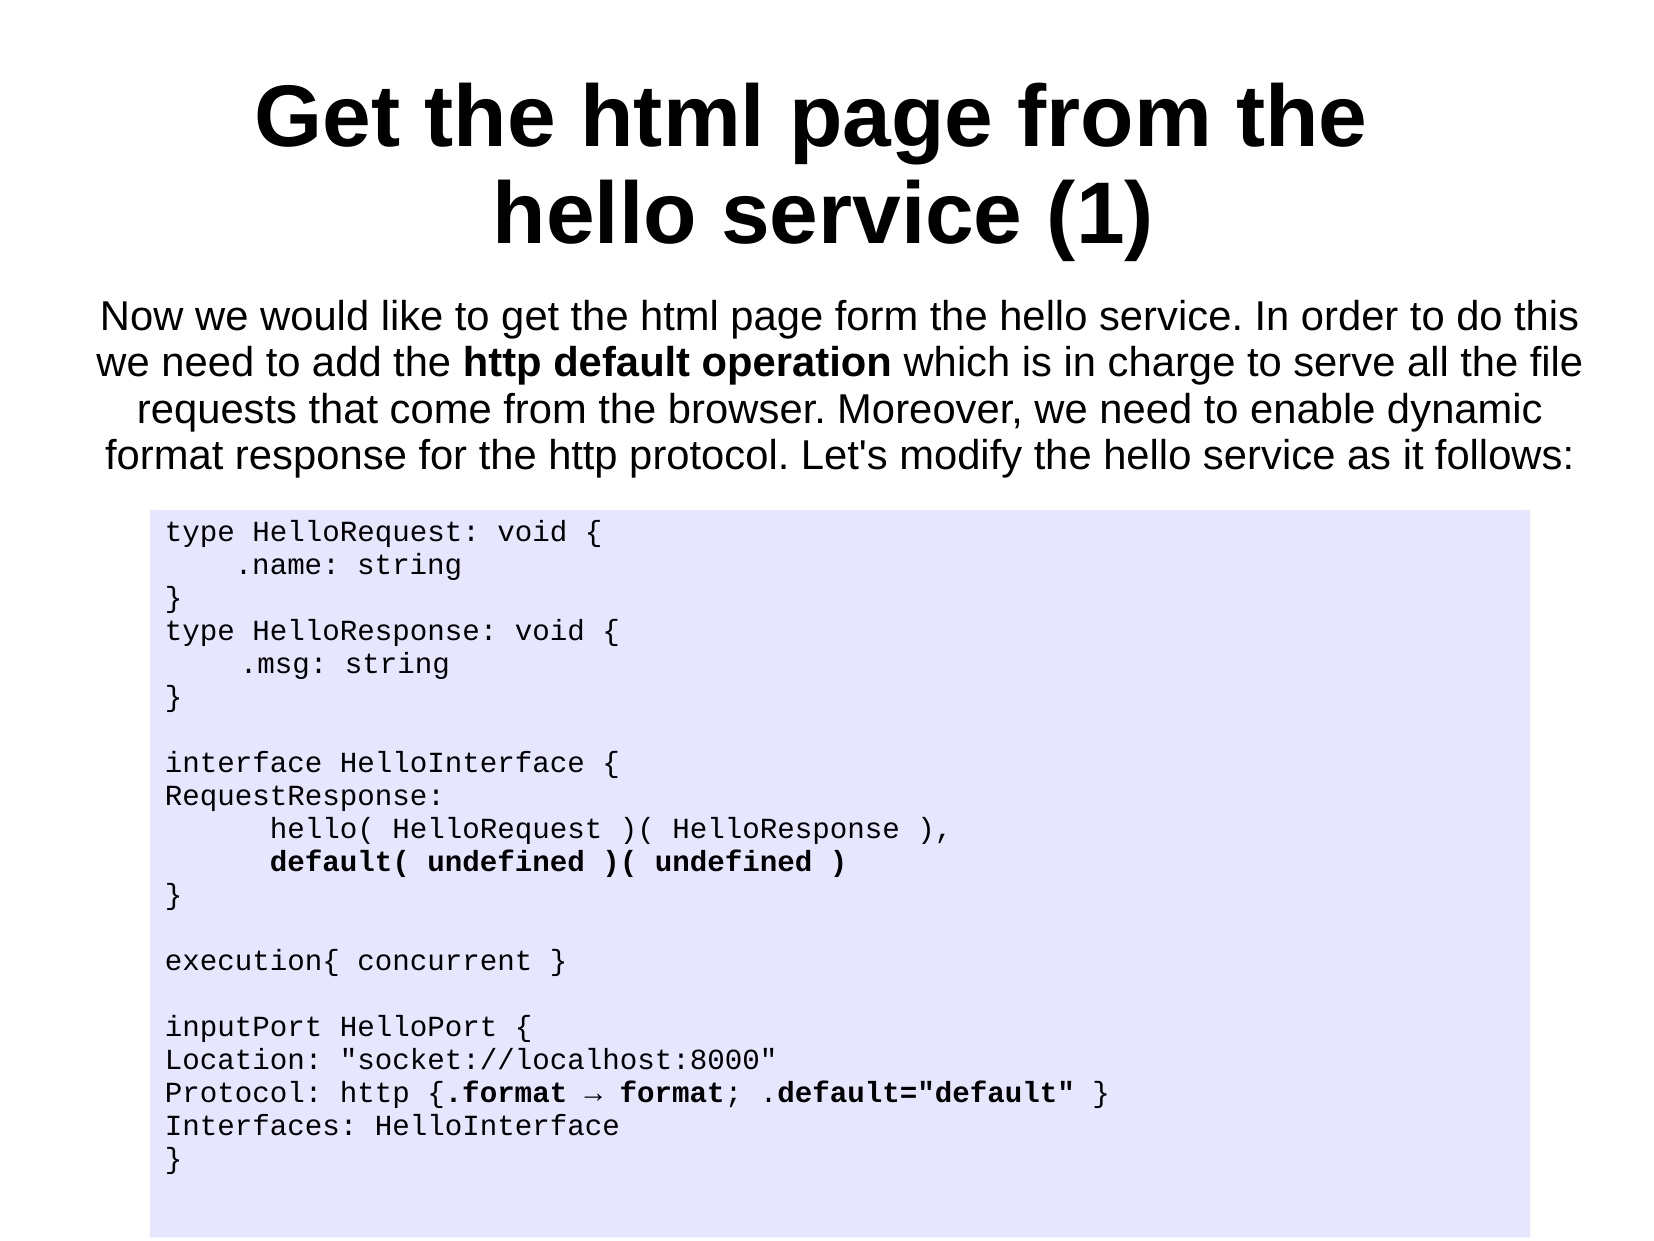

Get the html page from the
hello service (1)
Now we would like to get the html page form the hello service. In order to do this we need to add the http default operation which is in charge to serve all the file requests that come from the browser. Moreover, we need to enable dynamic format response for the http protocol. Let's modify the hello service as it follows:
type HelloRequest: void {
 .name: string
}
type HelloResponse: void {
	.msg: string
}
interface HelloInterface {
RequestResponse:
 hello( HelloRequest )( HelloResponse ),
 default( undefined )( undefined )
}
execution{ concurrent }
inputPort HelloPort {
Location: "socket://localhost:8000"
Protocol: http {.format → format; .default="default" }
Interfaces: HelloInterface
}